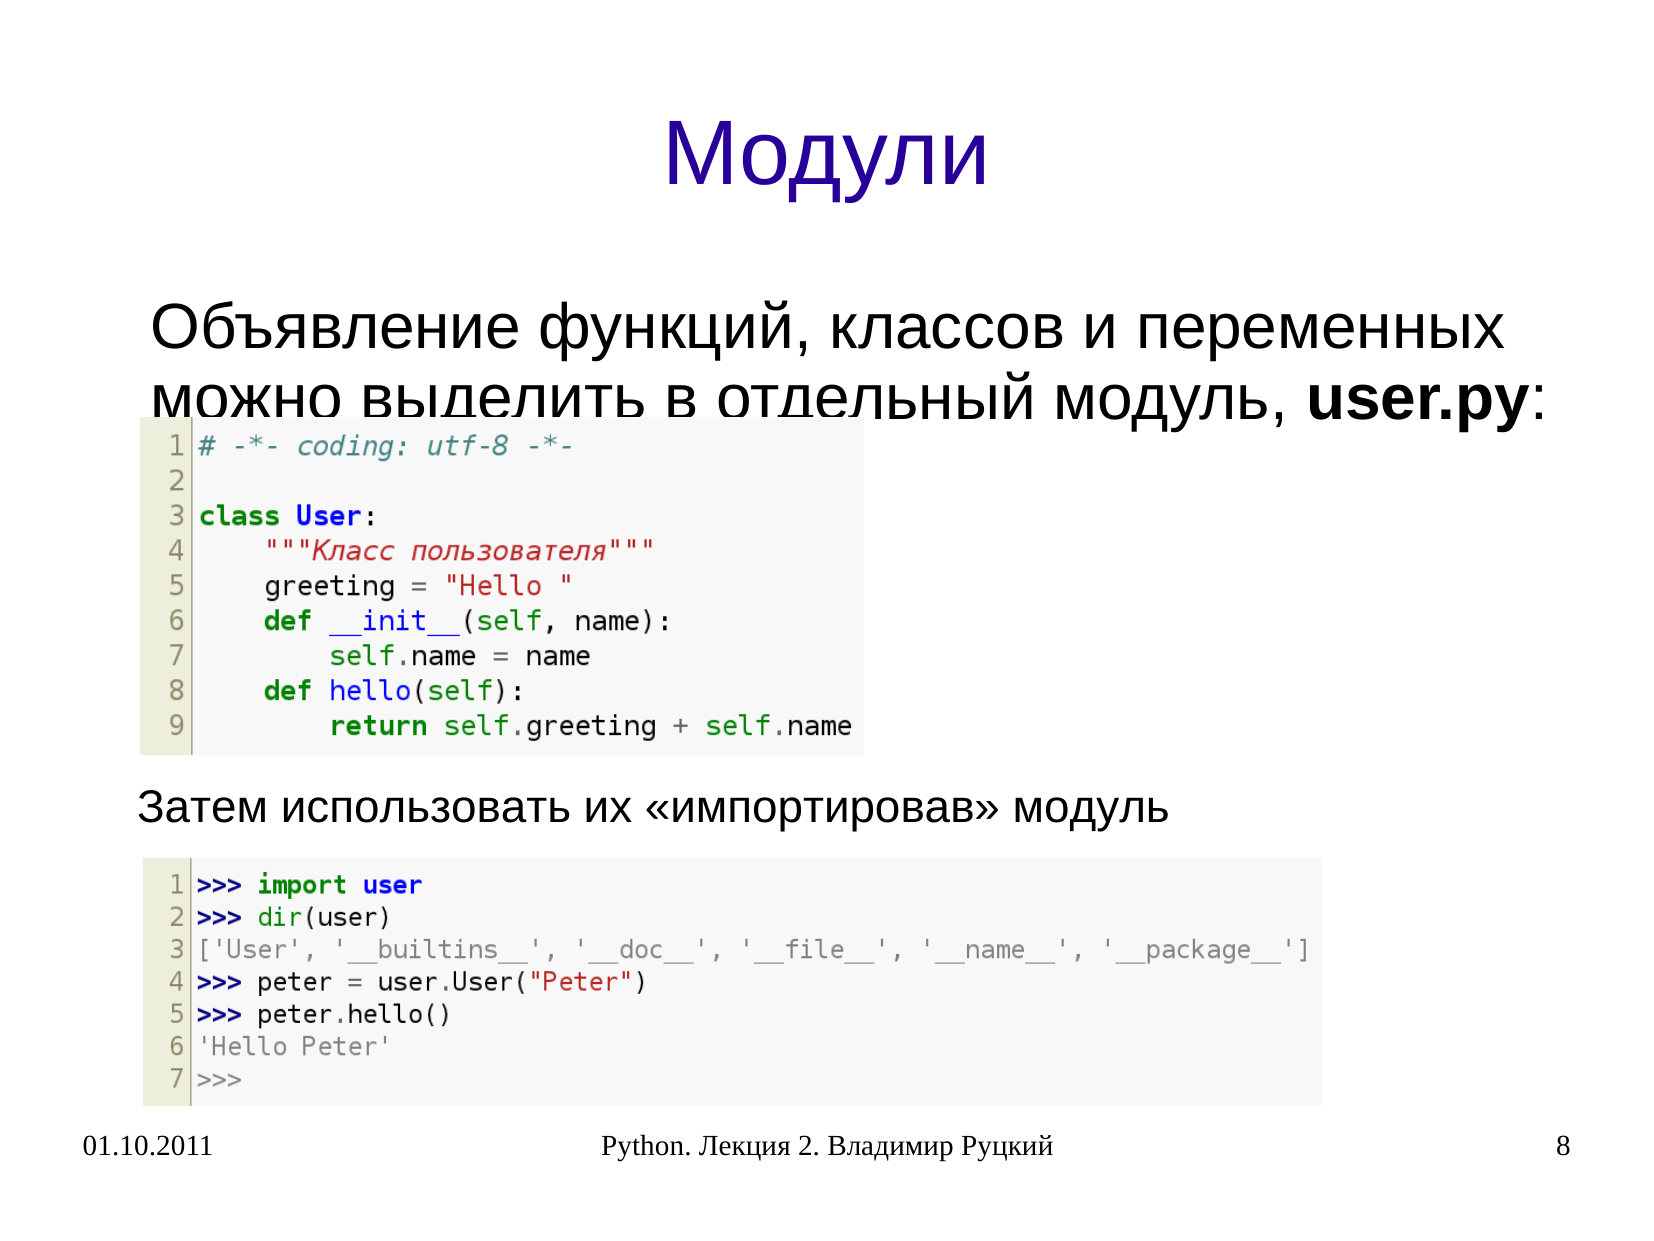

# Модули
Объявление функций, классов и переменных можно выделить в отдельный модуль, user.py:
Затем использовать их «импортировав» модуль
01.10.2011
Python. Лекция 2. Владимир Руцкий
8